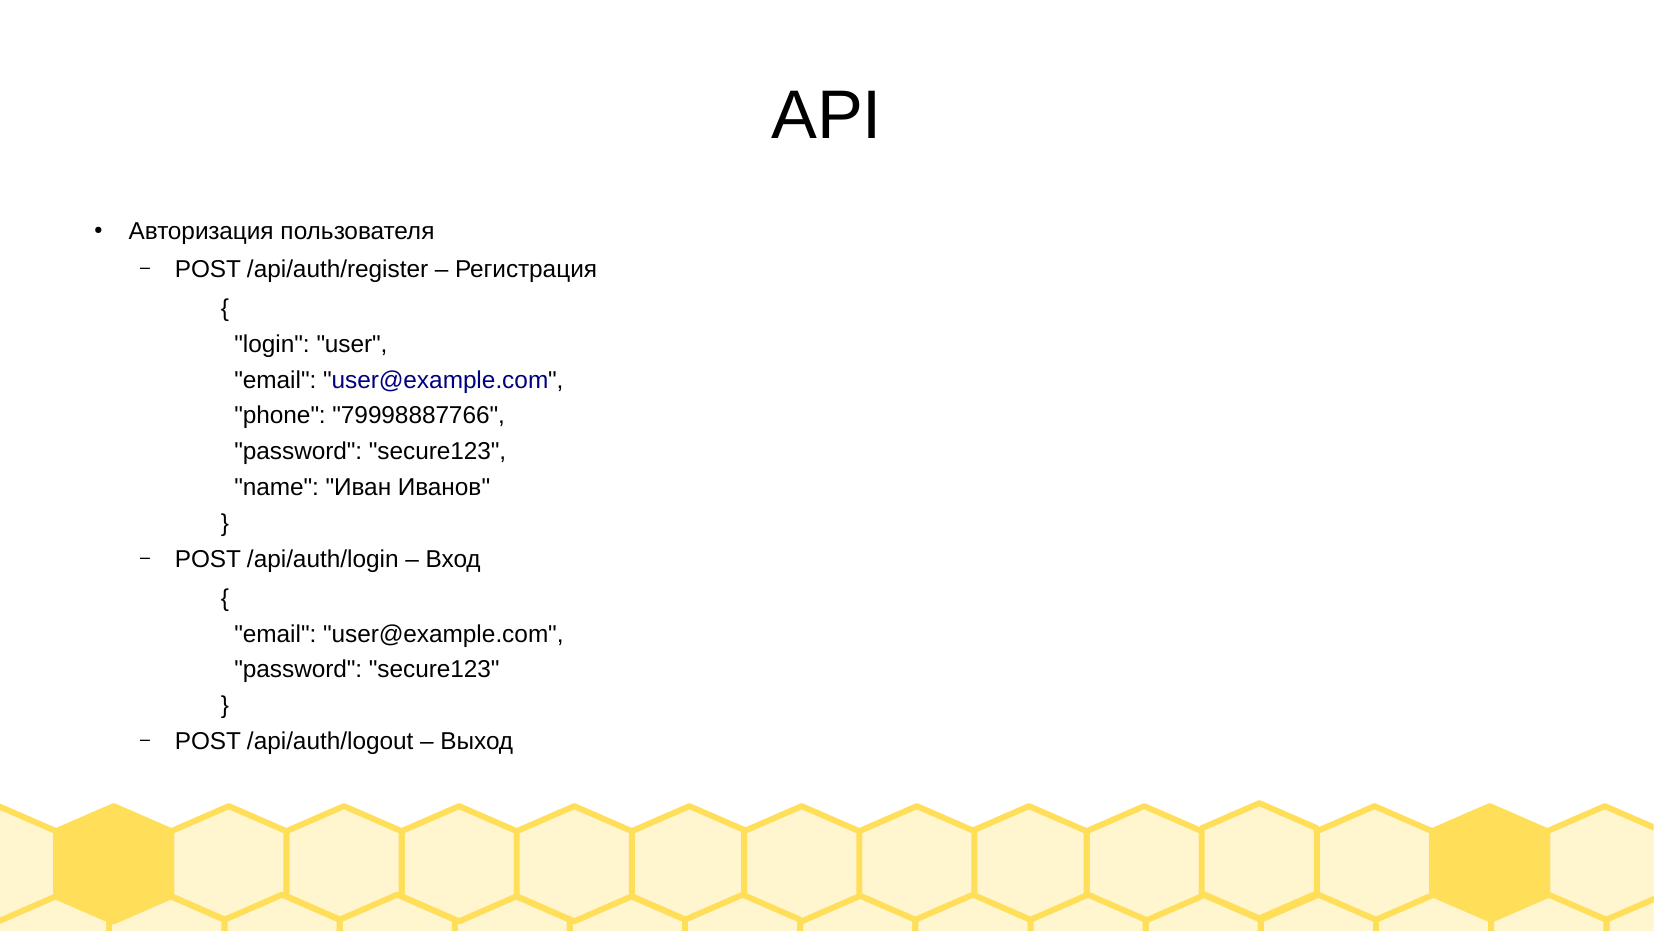

# API
Авторизация пользователя
POST /api/auth/register – Регистрация
{
 "login": "user",
 "email": "user@example.com",
 "phone": "79998887766",
 "password": "secure123",
 "name": "Иван Иванов"
}
POST /api/auth/login – Вход
{
 "email": "user@example.com",
 "password": "secure123"
}
POST /api/auth/logout – Выход